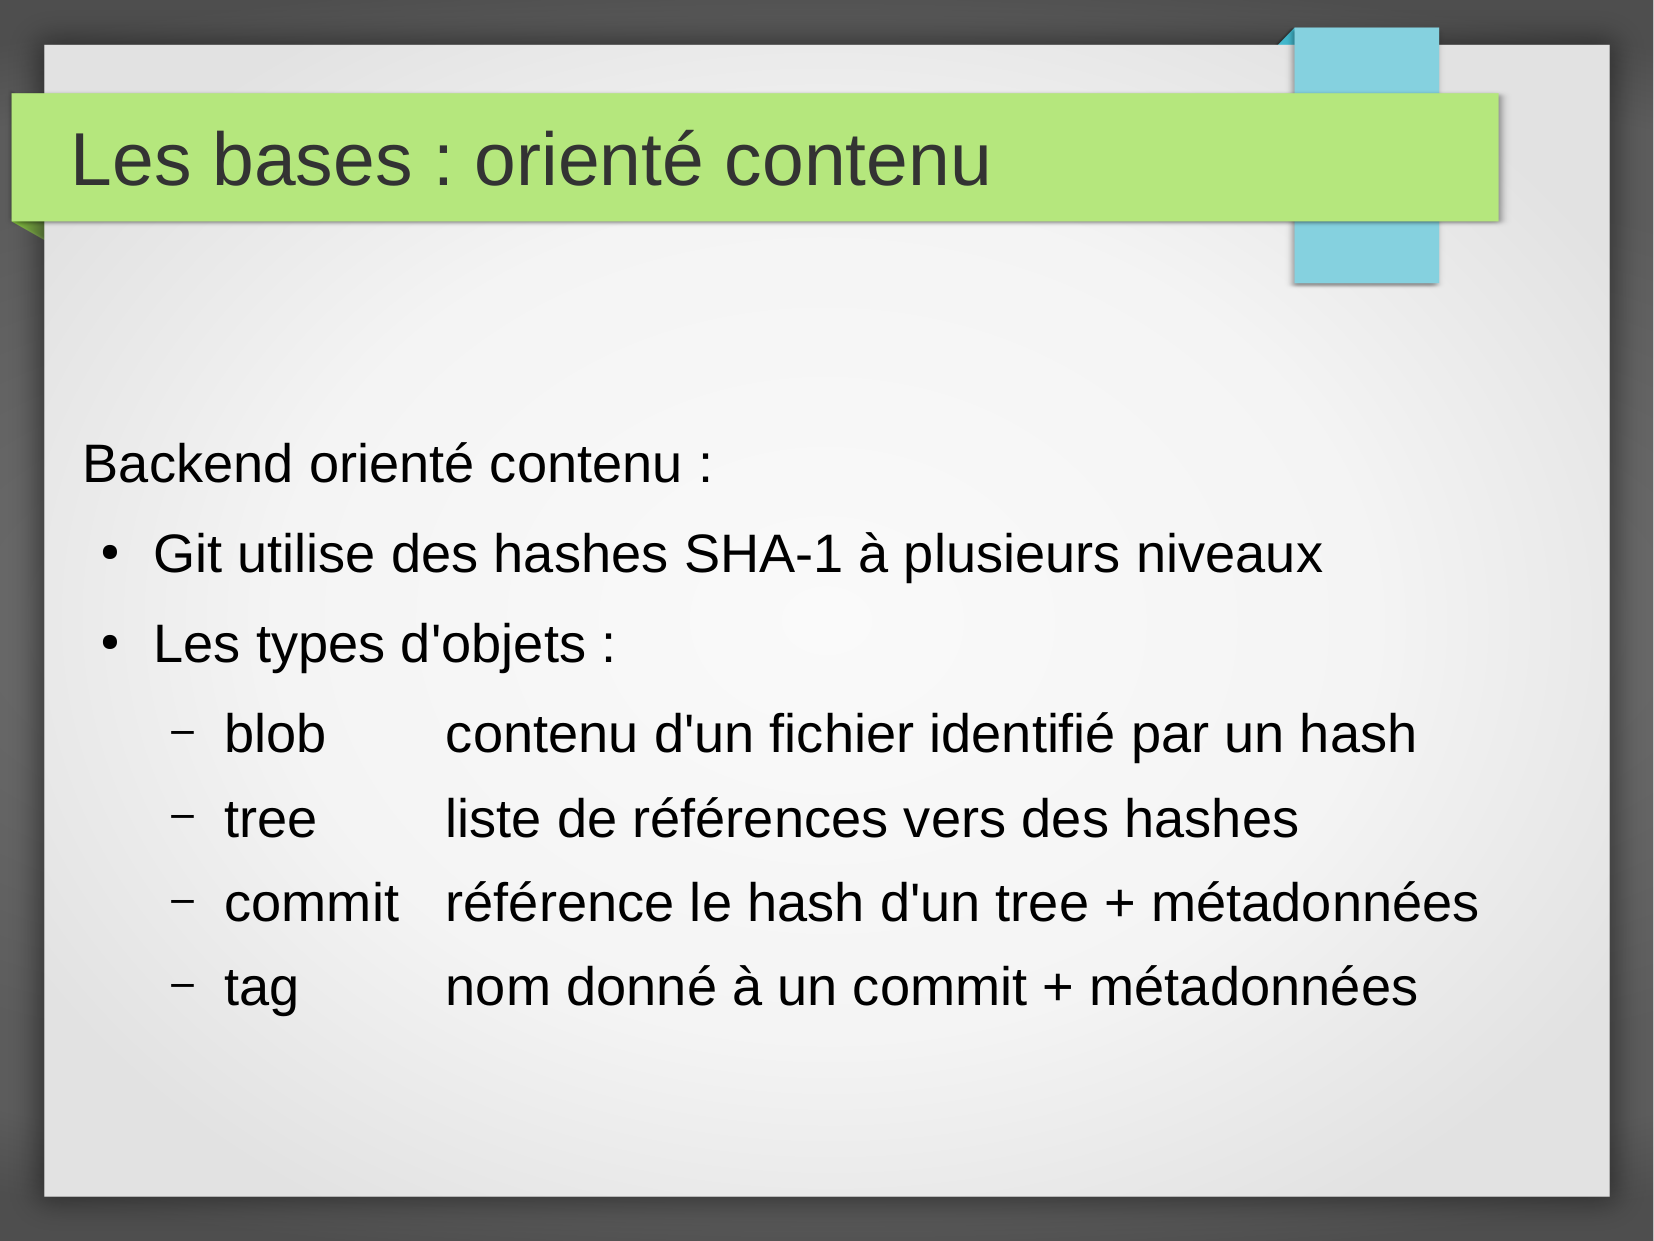

# Les bases : orienté contenu
Backend orienté contenu :
Git utilise des hashes SHA-1 à plusieurs niveaux
Les types d'objets :
blob 		contenu d'un fichier identifié par un hash
tree 		liste de références vers des hashes
commit 	référence le hash d'un tree + métadonnées
tag 		nom donné à un commit + métadonnées